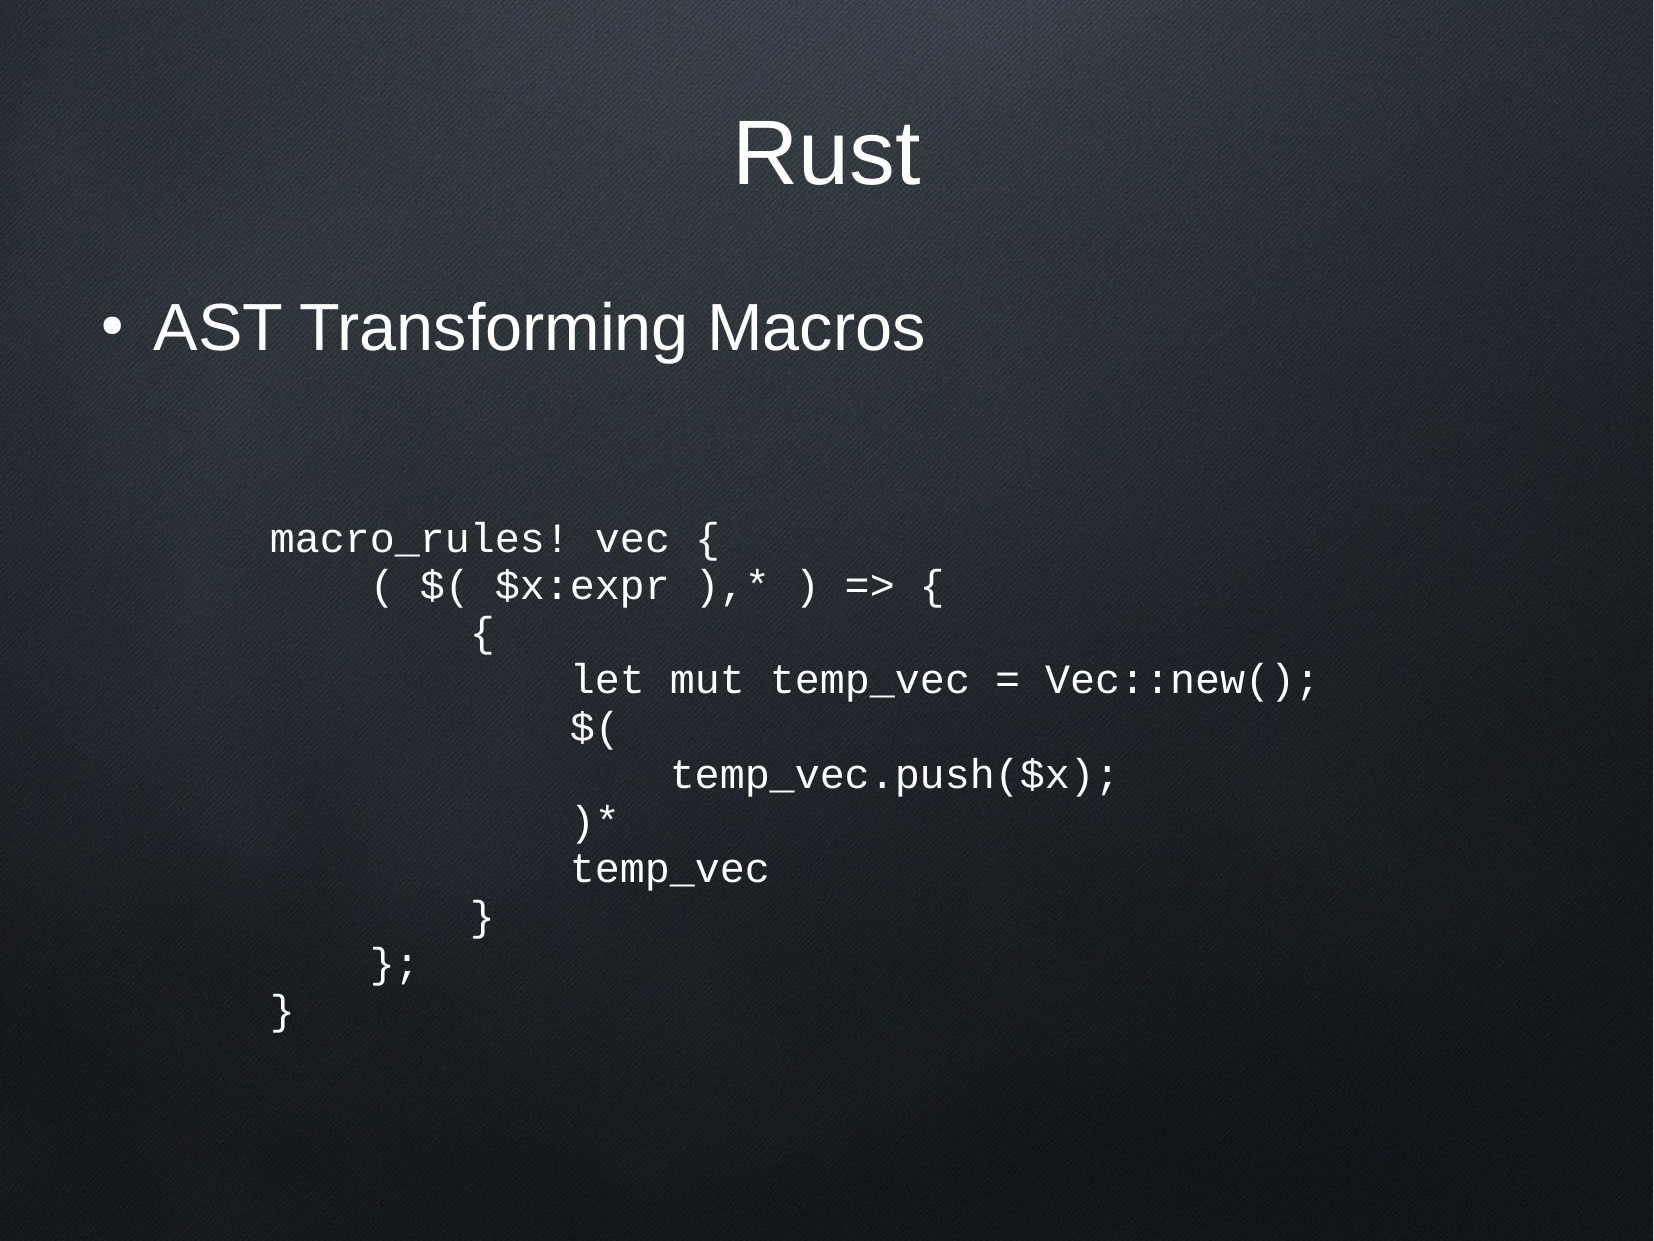

# Rust
AST Transforming Macros
macro_rules! vec {
 ( $( $x:expr ),* ) => {
 {
 let mut temp_vec = Vec::new();
 $(
 temp_vec.push($x);
 )*
 temp_vec
 }
 };
}